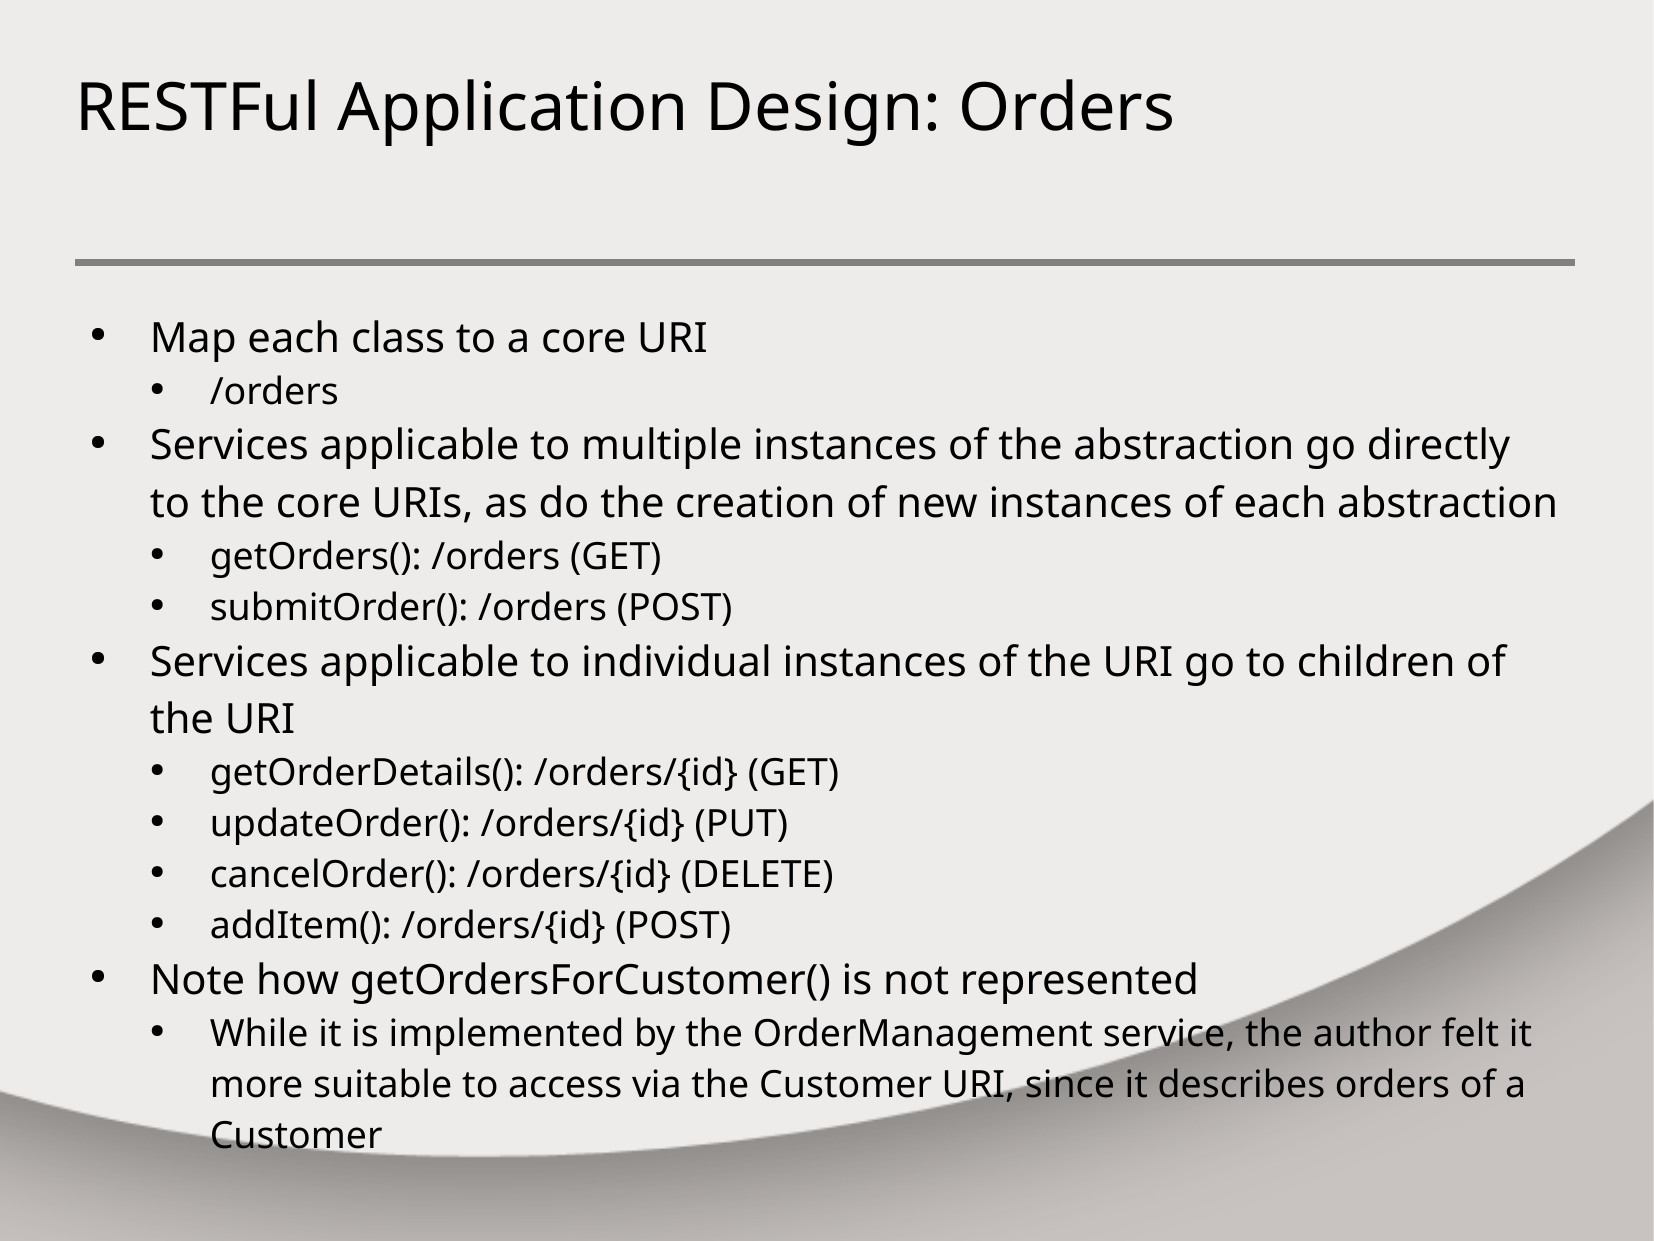

# RESTFul Application Design: Orders
Map each class to a core URI
/orders
Services applicable to multiple instances of the abstraction go directly to the core URIs, as do the creation of new instances of each abstraction
getOrders(): /orders (GET)
submitOrder(): /orders (POST)
Services applicable to individual instances of the URI go to children of the URI
getOrderDetails(): /orders/{id} (GET)
updateOrder(): /orders/{id} (PUT)
cancelOrder(): /orders/{id} (DELETE)
addItem(): /orders/{id} (POST)
Note how getOrdersForCustomer() is not represented
While it is implemented by the OrderManagement service, the author felt it more suitable to access via the Customer URI, since it describes orders of a Customer